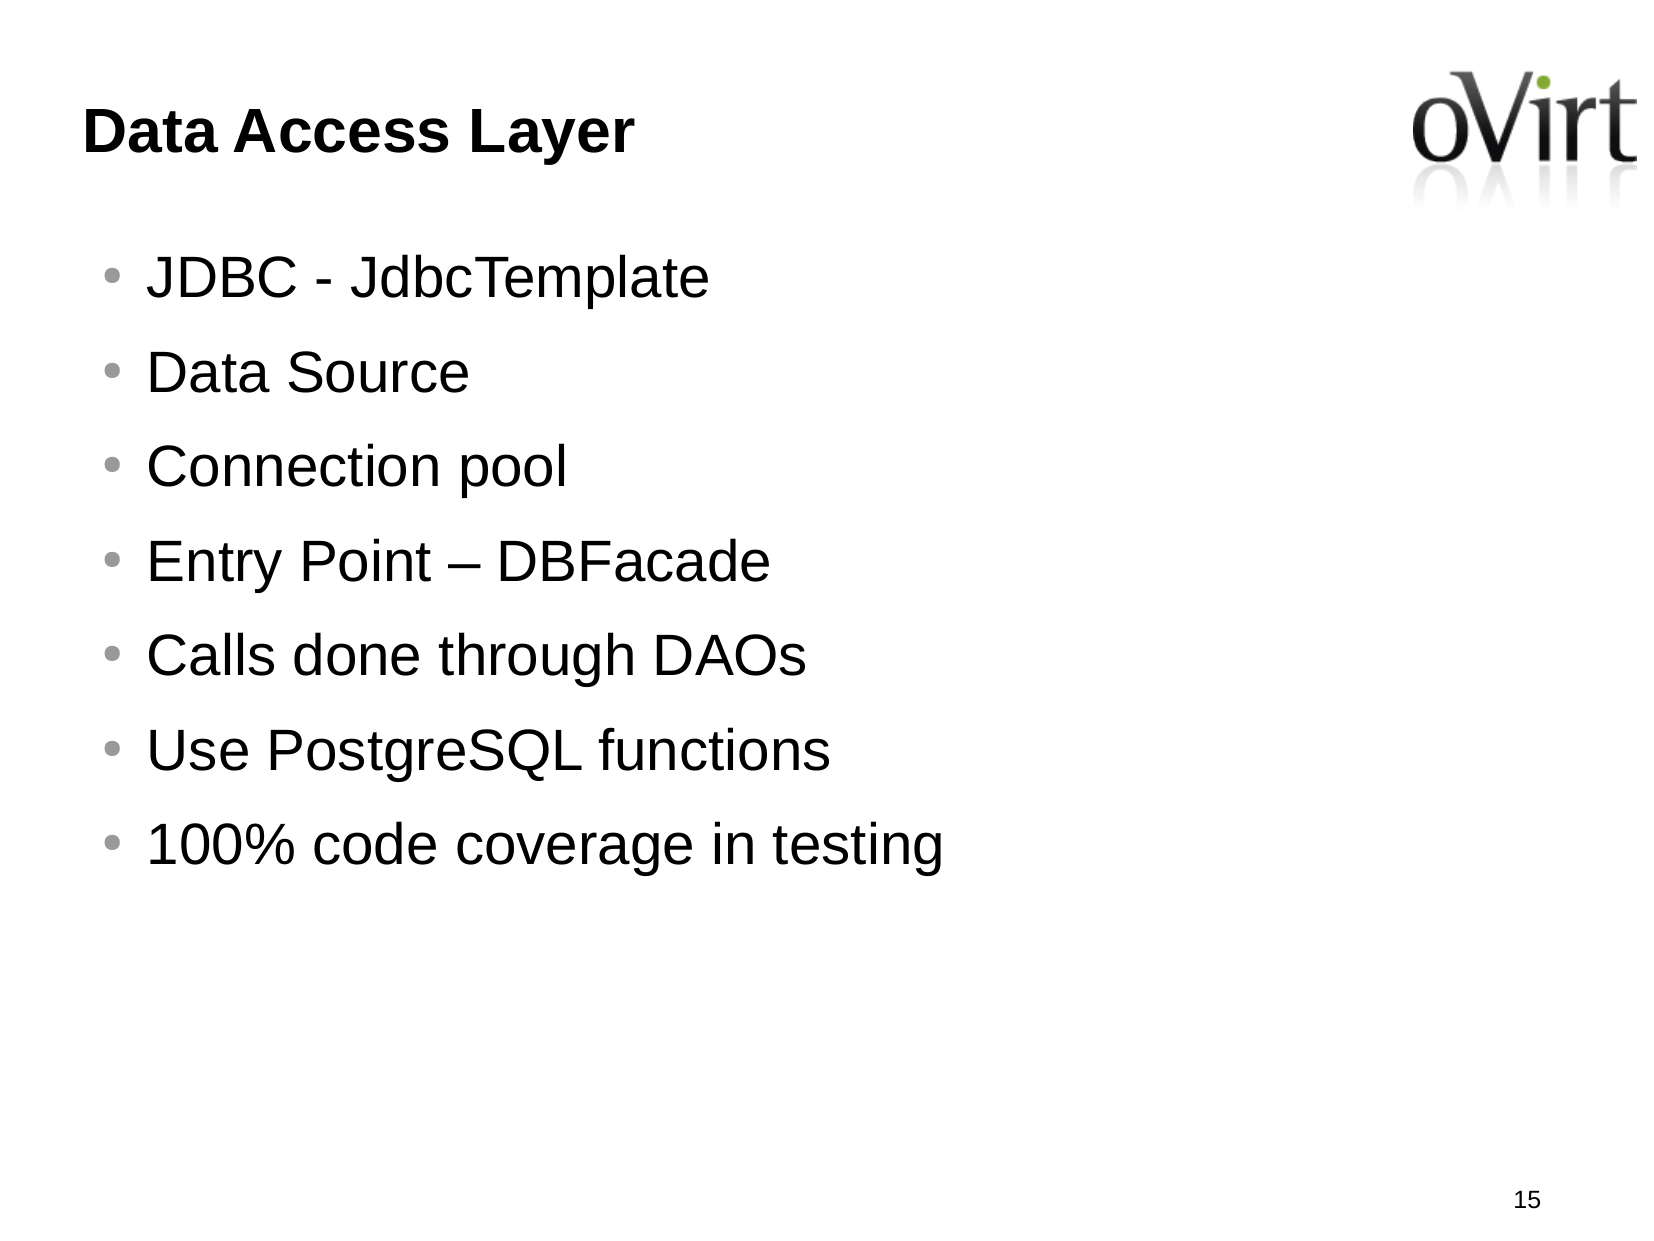

# Data Access Layer
JDBC - JdbcTemplate
Data Source
Connection pool
Entry Point – DBFacade
Calls done through DAOs
Use PostgreSQL functions
100% code coverage in testing